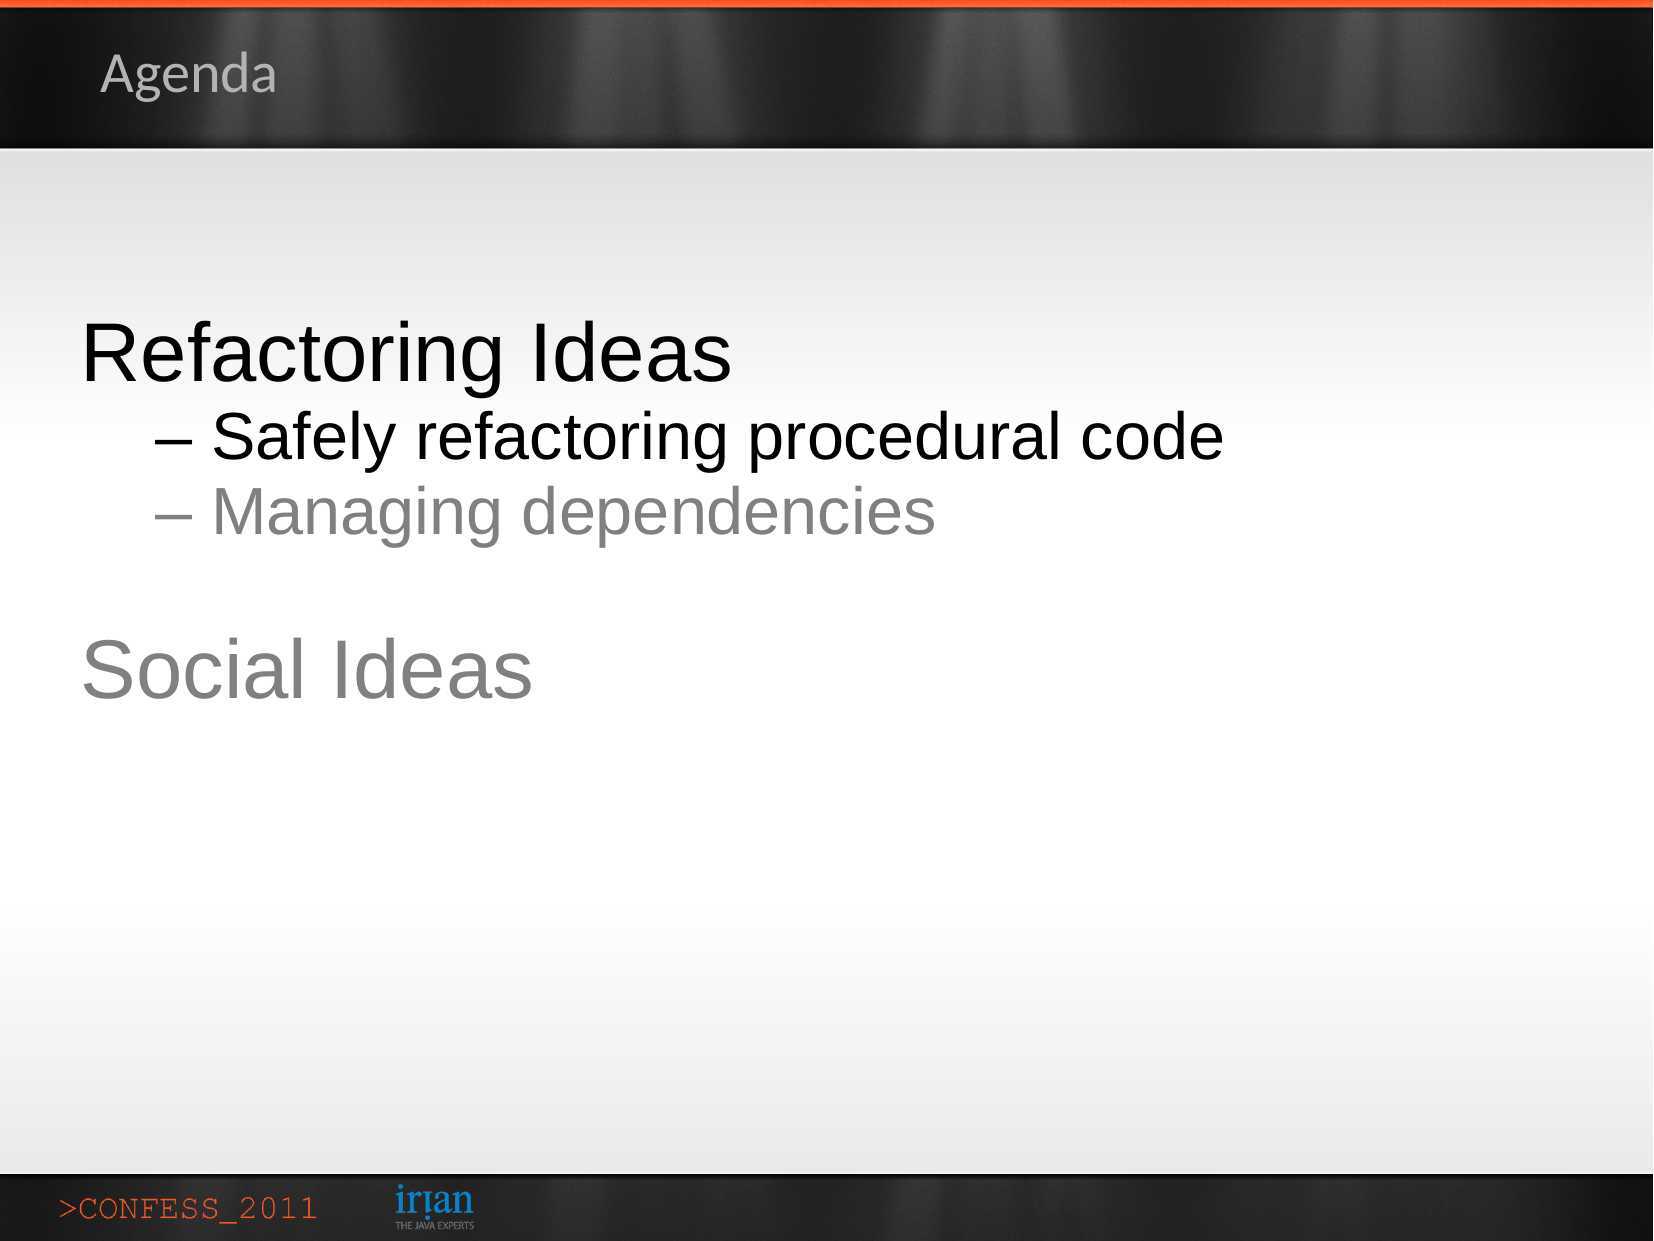

# Agenda
Refactoring Ideas
	– Safely refactoring procedural code
	– Managing dependencies
Social Ideas